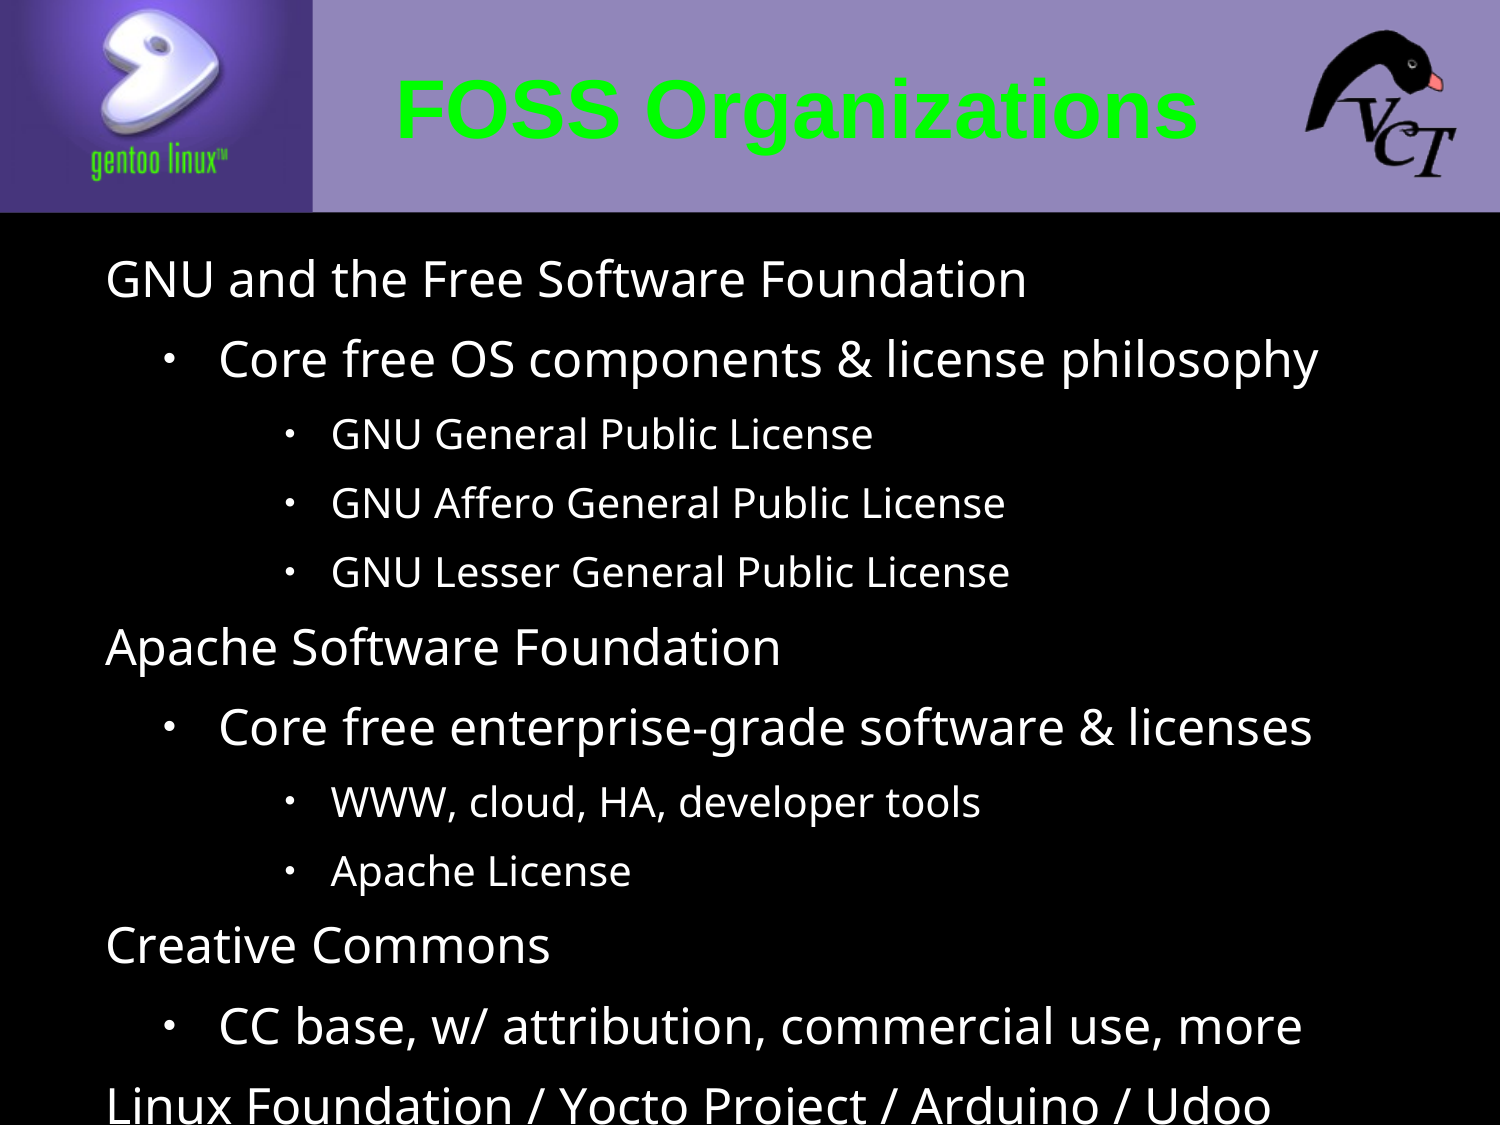

# FOSS Organizations
GNU and the Free Software Foundation
Core free OS components & license philosophy
GNU General Public License
GNU Affero General Public License
GNU Lesser General Public License
Apache Software Foundation
Core free enterprise-grade software & licenses
WWW, cloud, HA, developer tools
Apache License
Creative Commons
CC base, w/ attribution, commercial use, more
Linux Foundation / Yocto Project / Arduino / Udoo